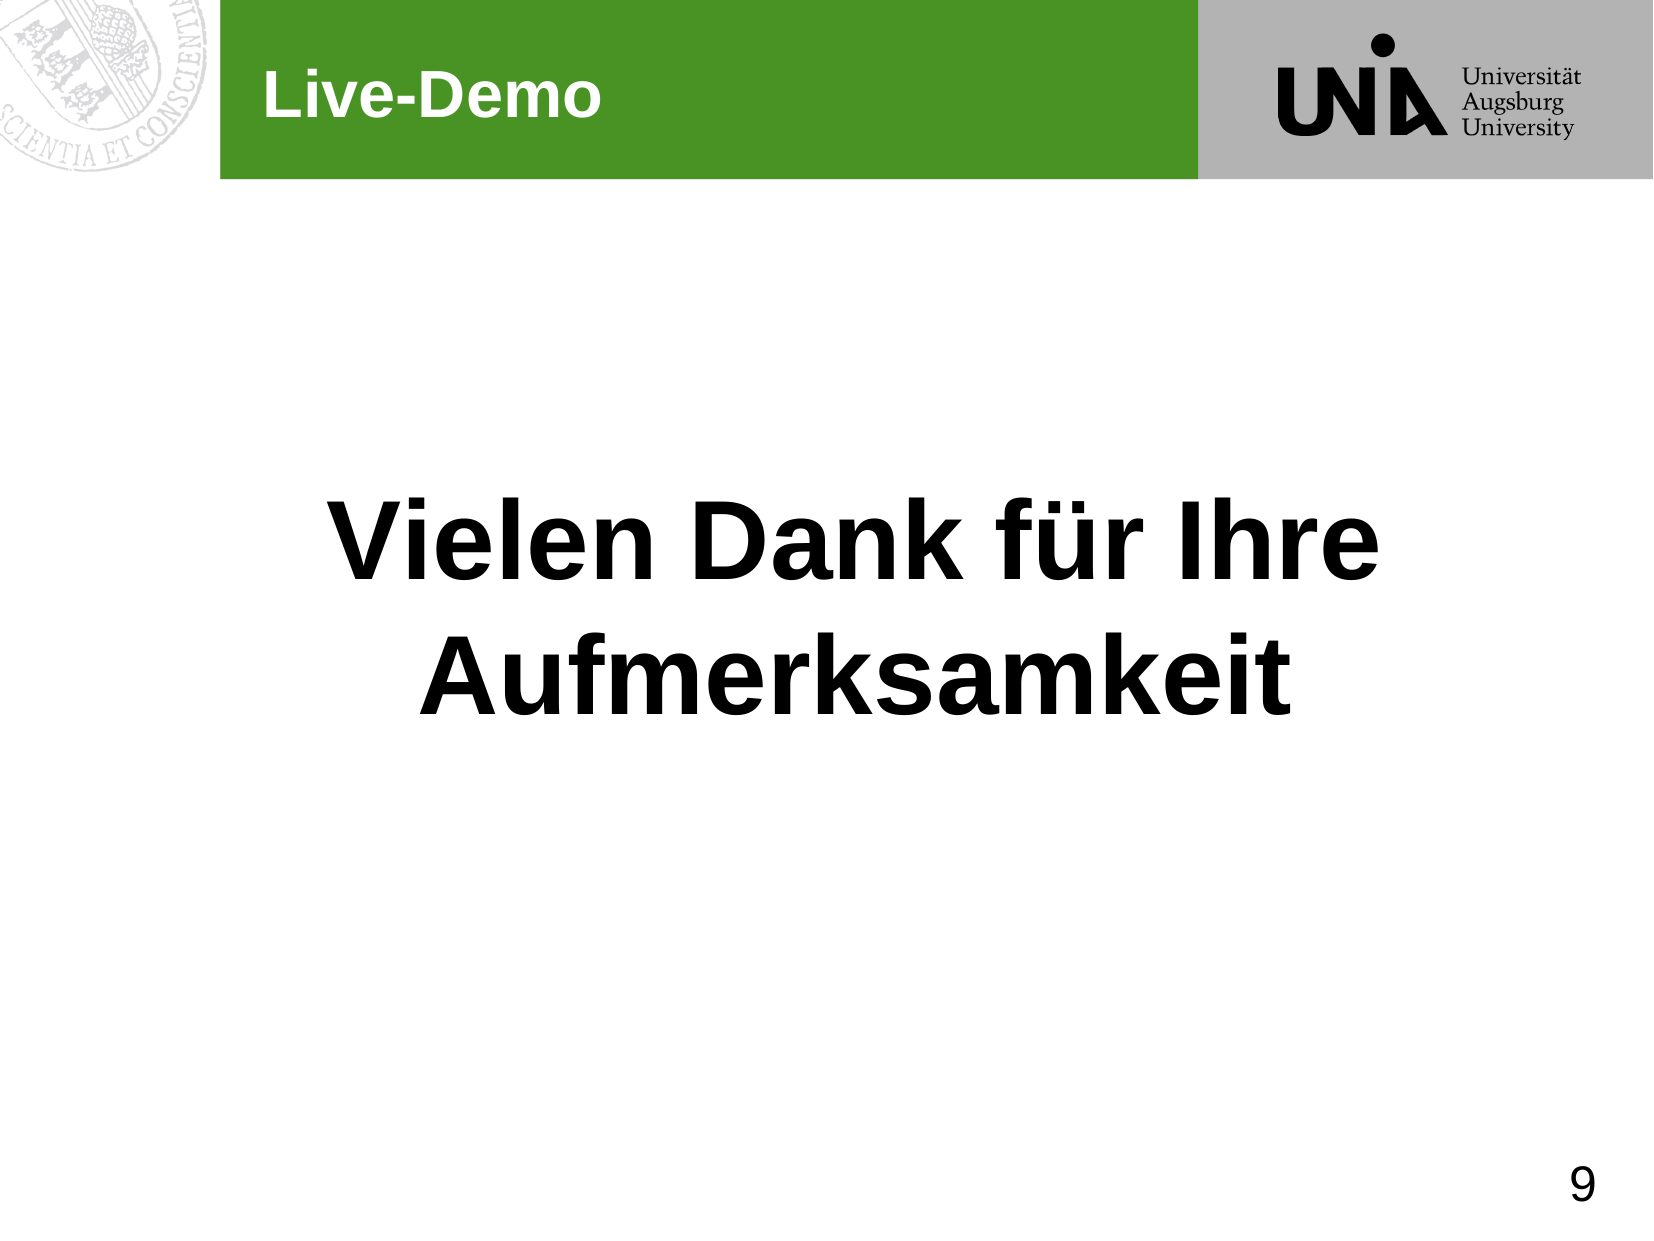

# Live-Demo
Vielen Dank für Ihre Aufmerksamkeit
9